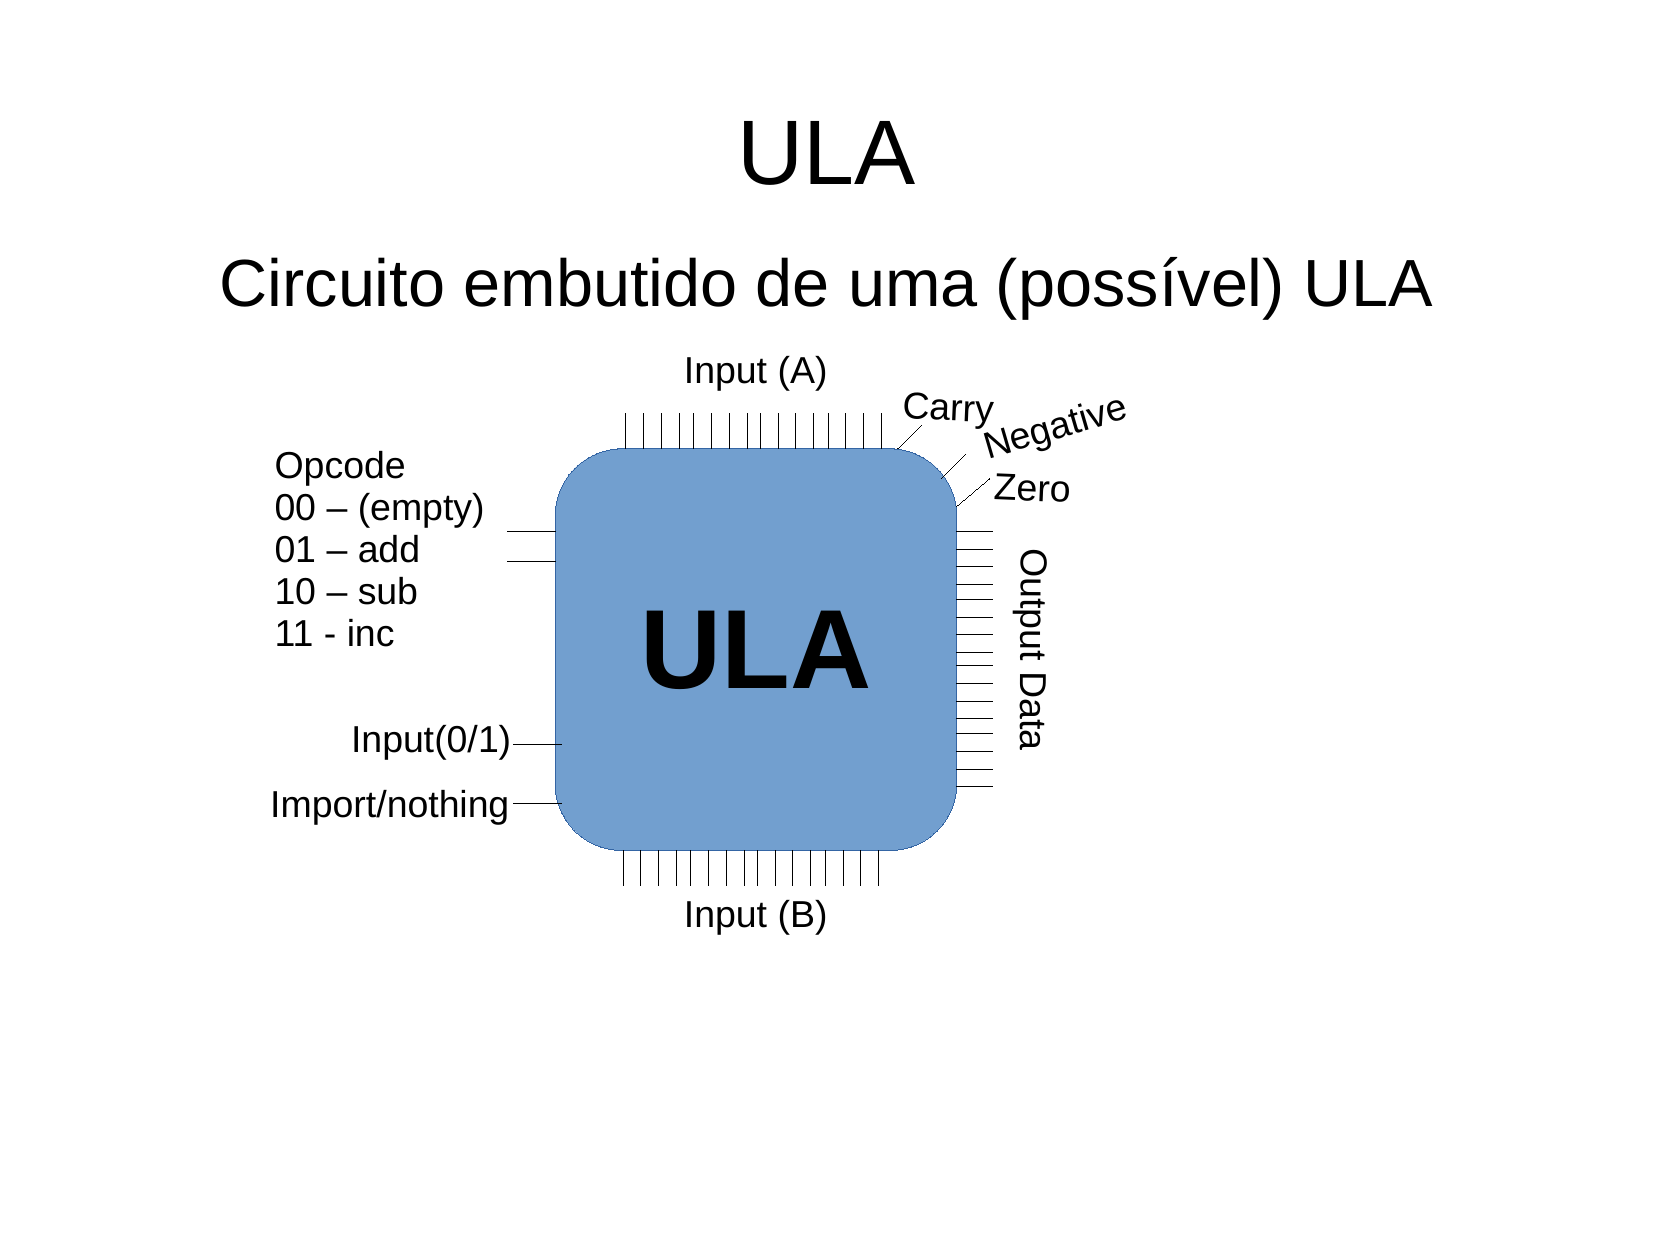

# ULA
Circuito embutido de uma (possível) ULA
Input (A)
Carry
Negative
Opcode
00 – (empty)
01 – add
10 – sub
11 - inc
ULA
Zero
Output Data
Input(0/1)
Import/nothing
Input (B)